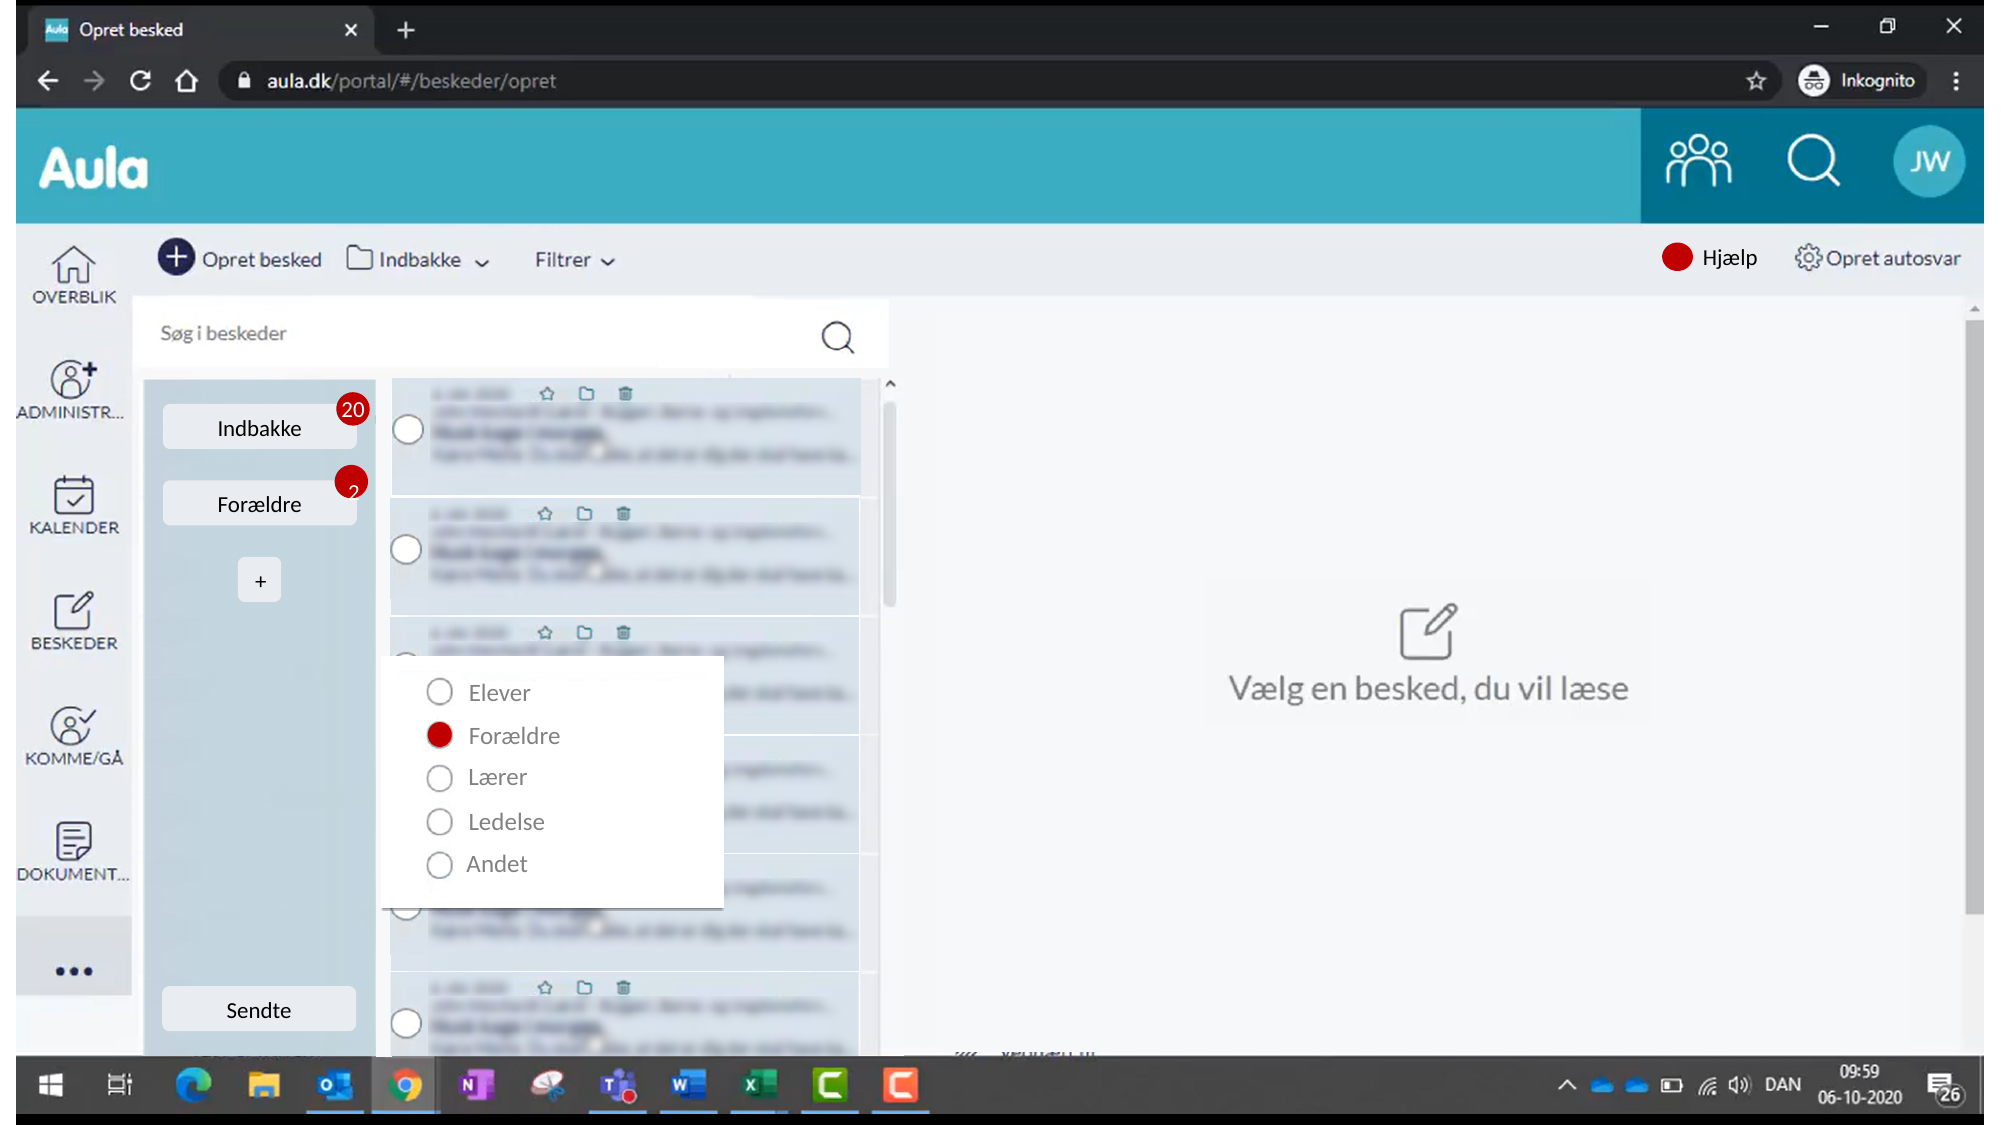

Hjælp
20
Indbakke
2
Forældre
+
Elever
Forældre
Lærer
Ledelse
Andet
Sendte